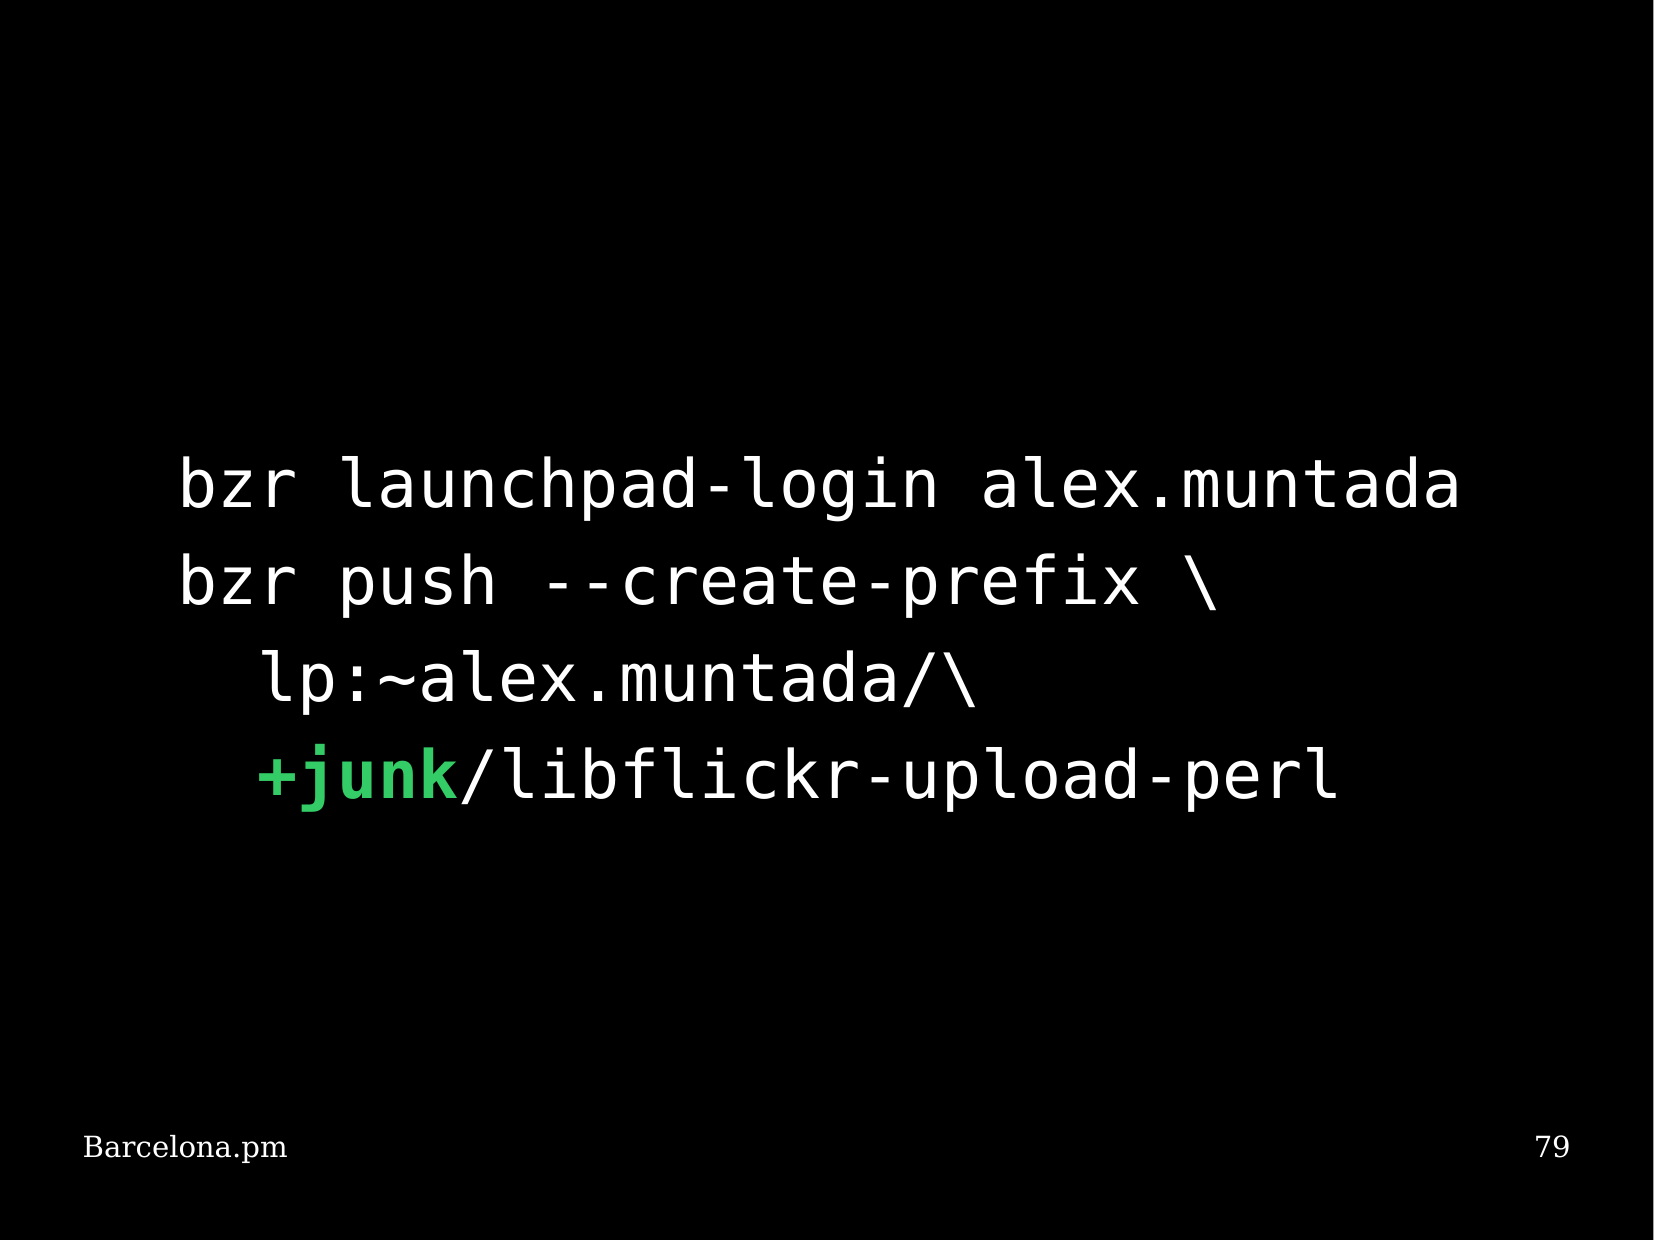

# bzr launchpad-login alex.muntada bzr push --create-prefix \ lp:~alex.muntada/\ +junk/libflickr-upload-perl
Barcelona.pm
79